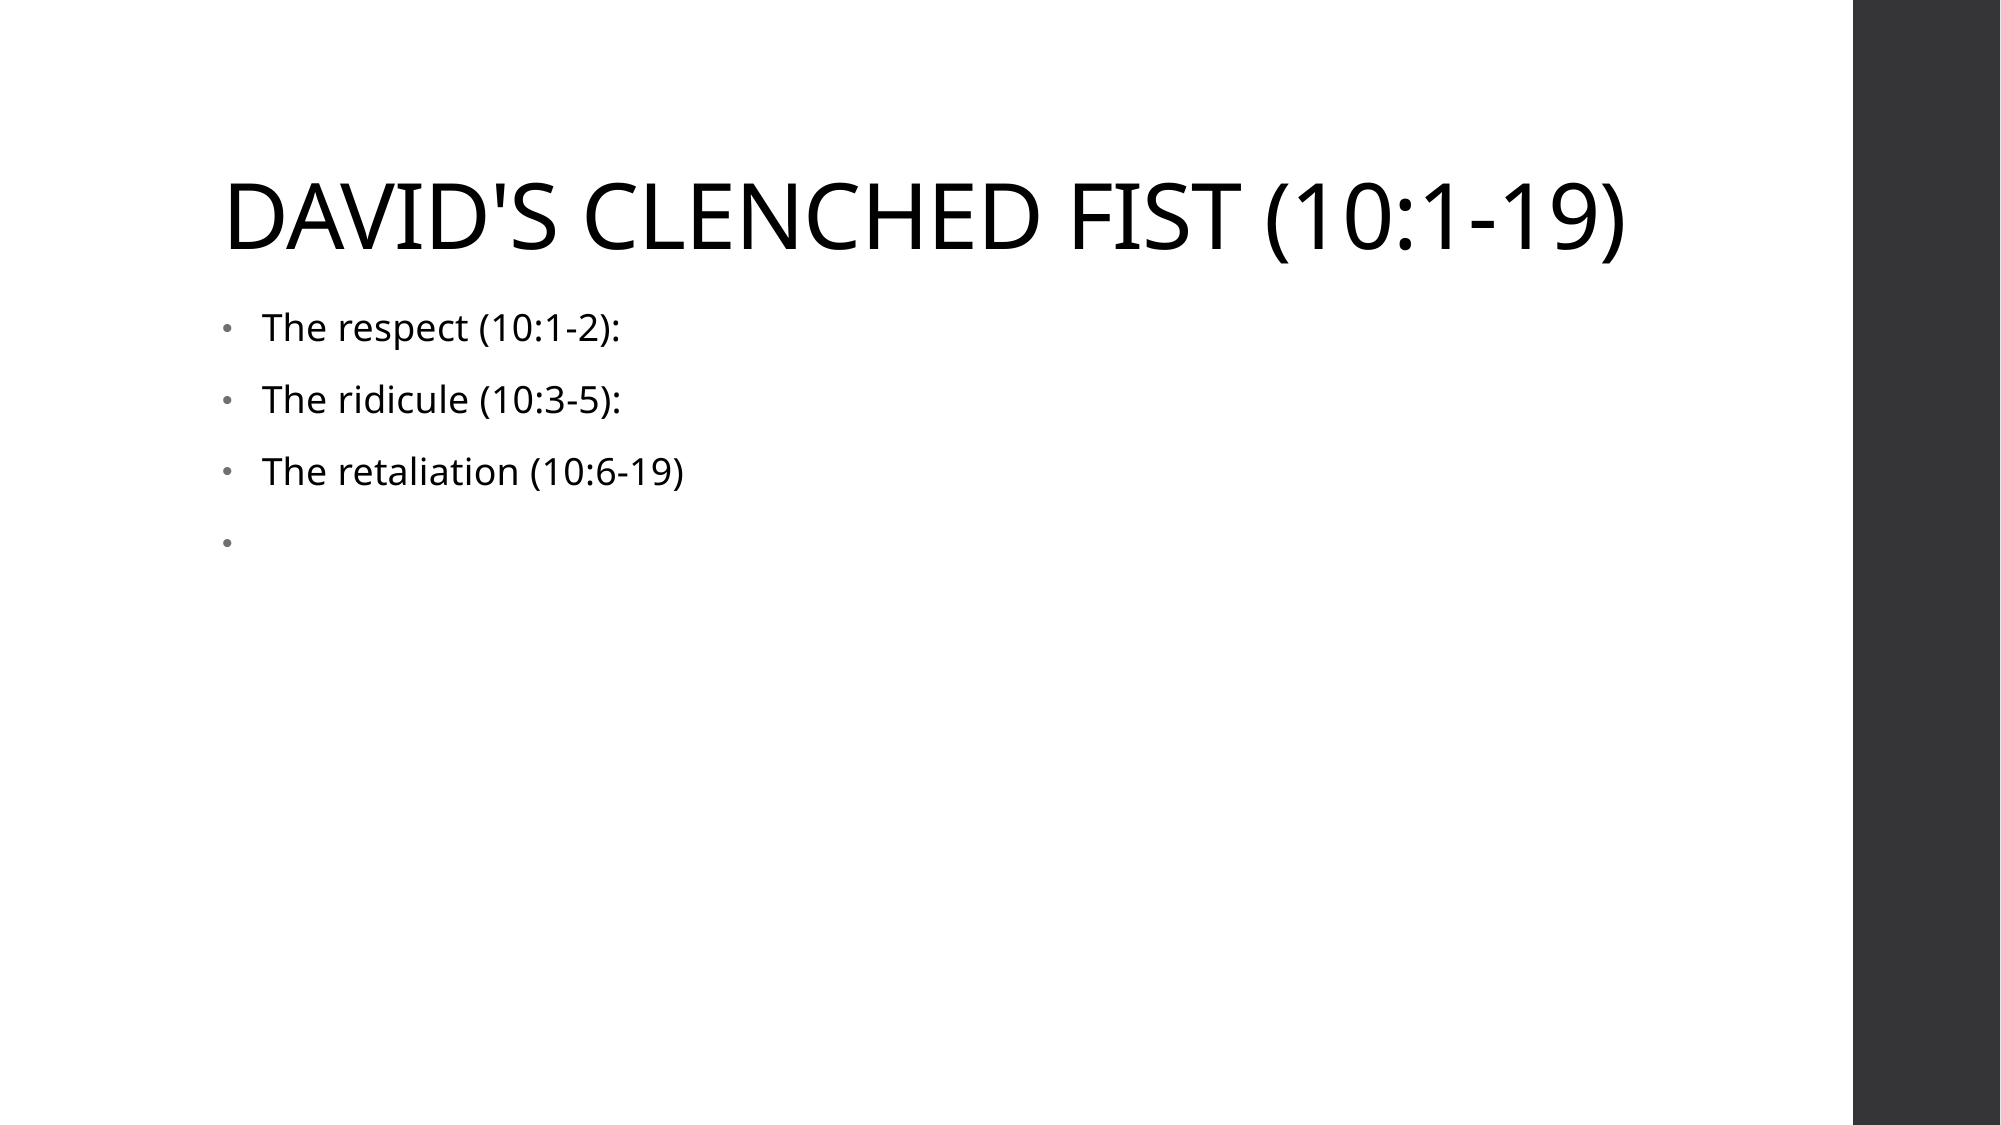

# DAVID'S CLENCHED FIST (10:1-19)
 The respect (10:1-2):
 The ridicule (10:3-5):
 The retaliation (10:6-19)